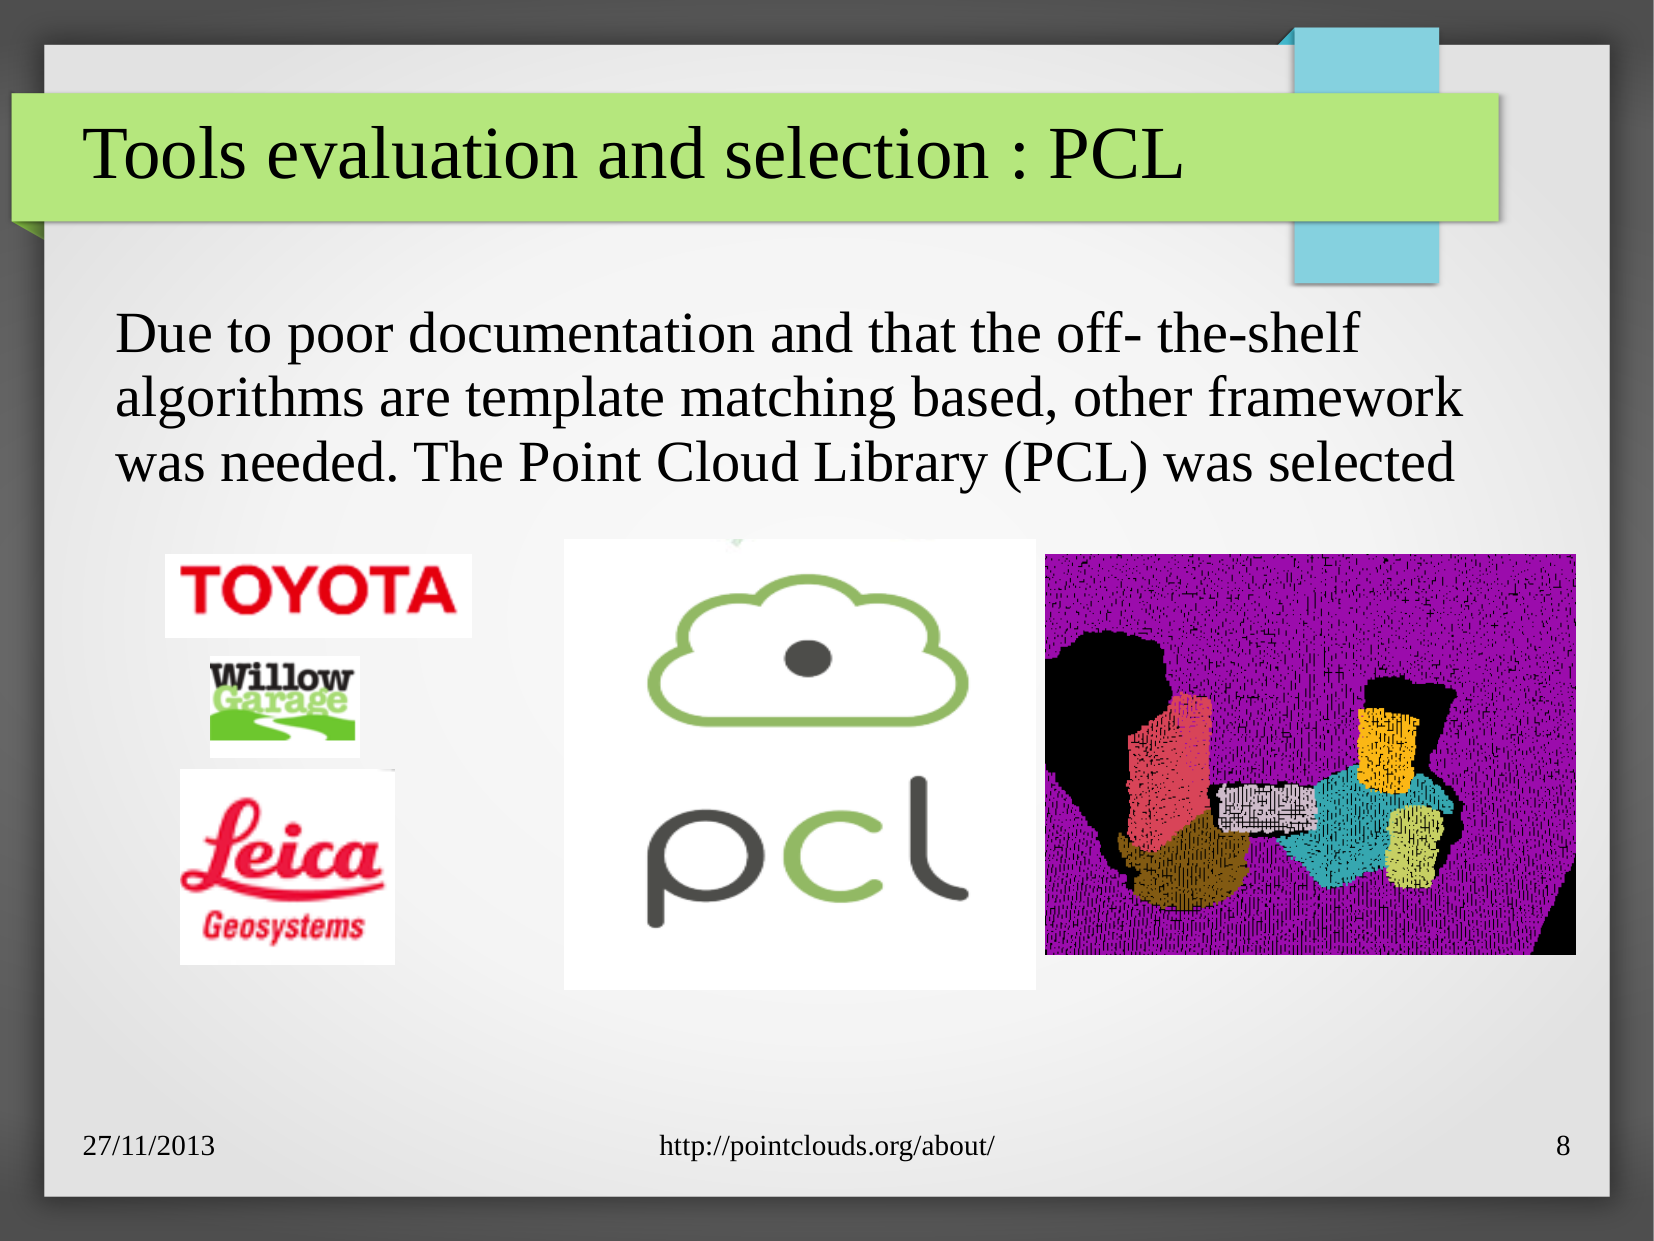

# Tools evaluation and selection : PCL
Due to poor documentation and that the off- the-shelf algorithms are template matching based, other framework was needed. The Point Cloud Library (PCL) was selected
27/11/2013
http://pointclouds.org/about/
8